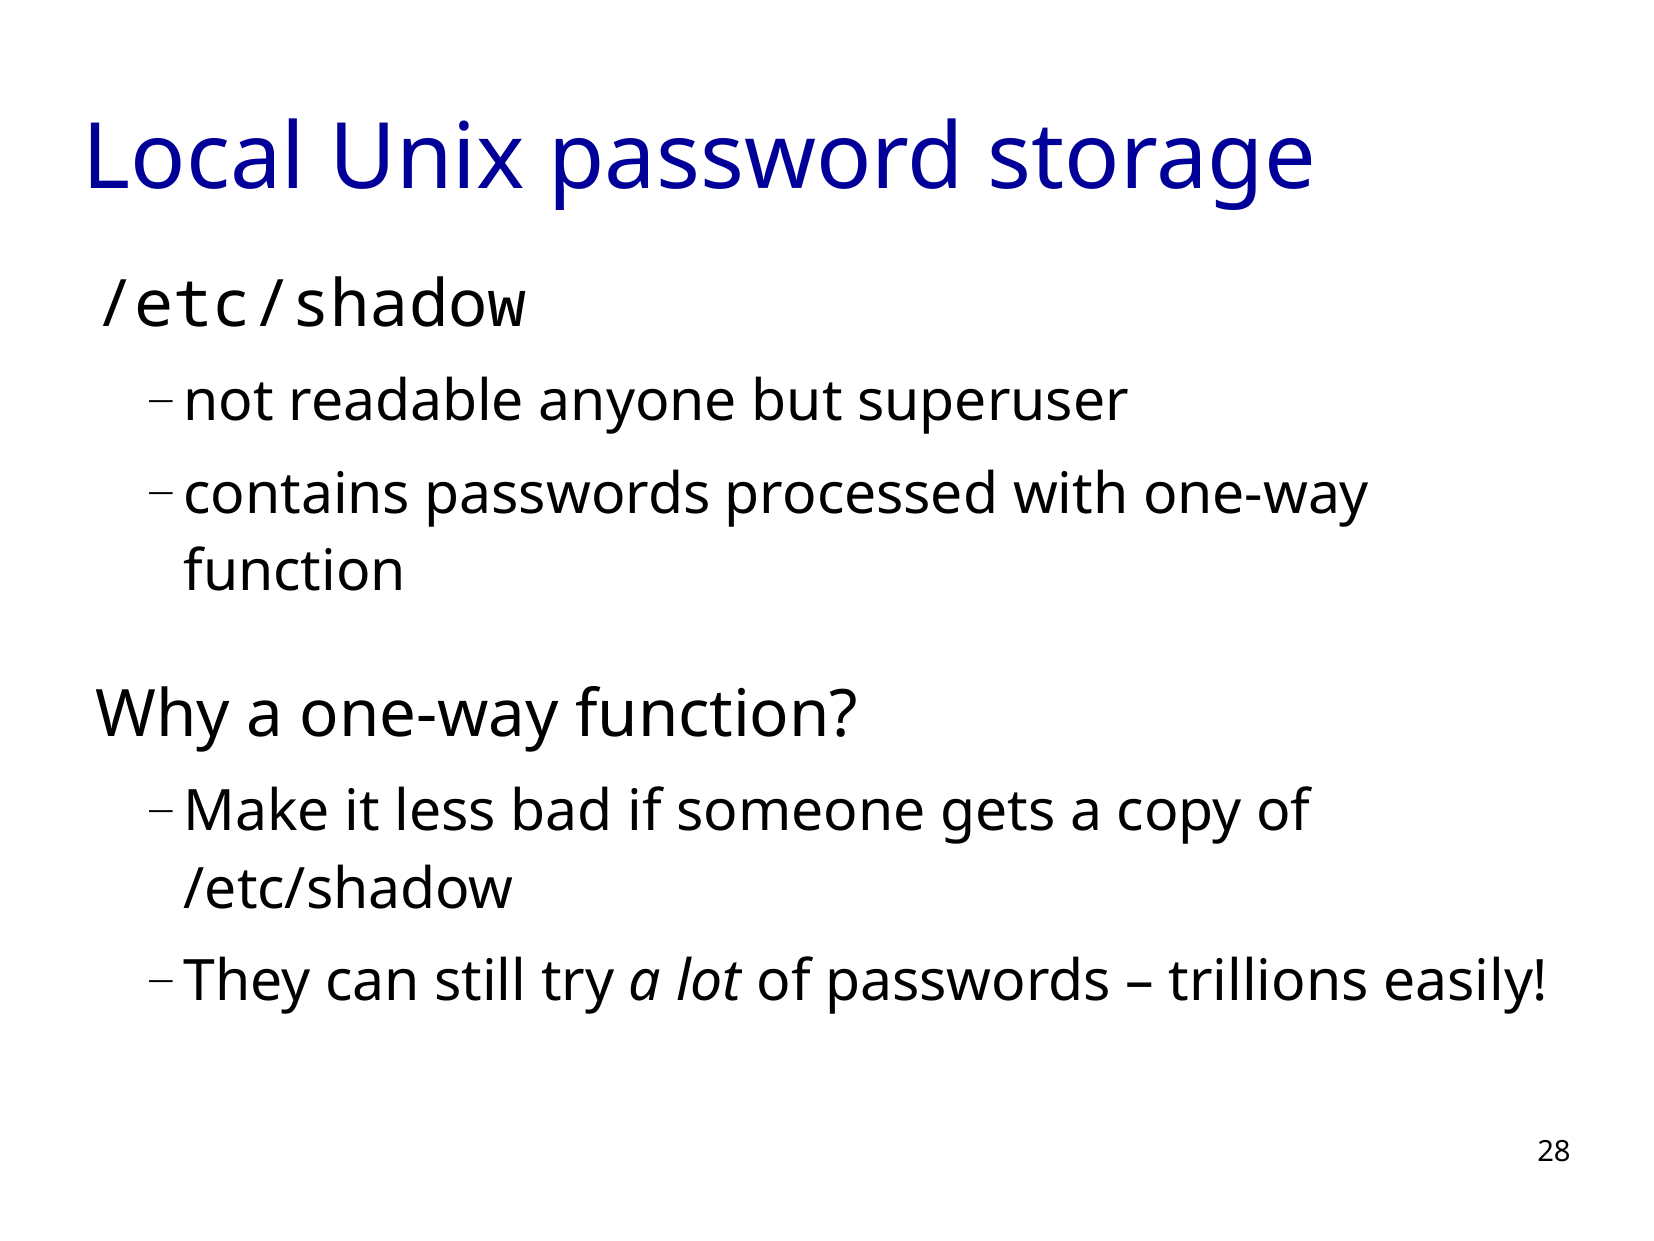

# Local Unix password storage
/etc/shadow
not readable anyone but superuser
contains passwords processed with one-way function
Why a one-way function?
Make it less bad if someone gets a copy of /etc/shadow
They can still try a lot of passwords – trillions easily!
28